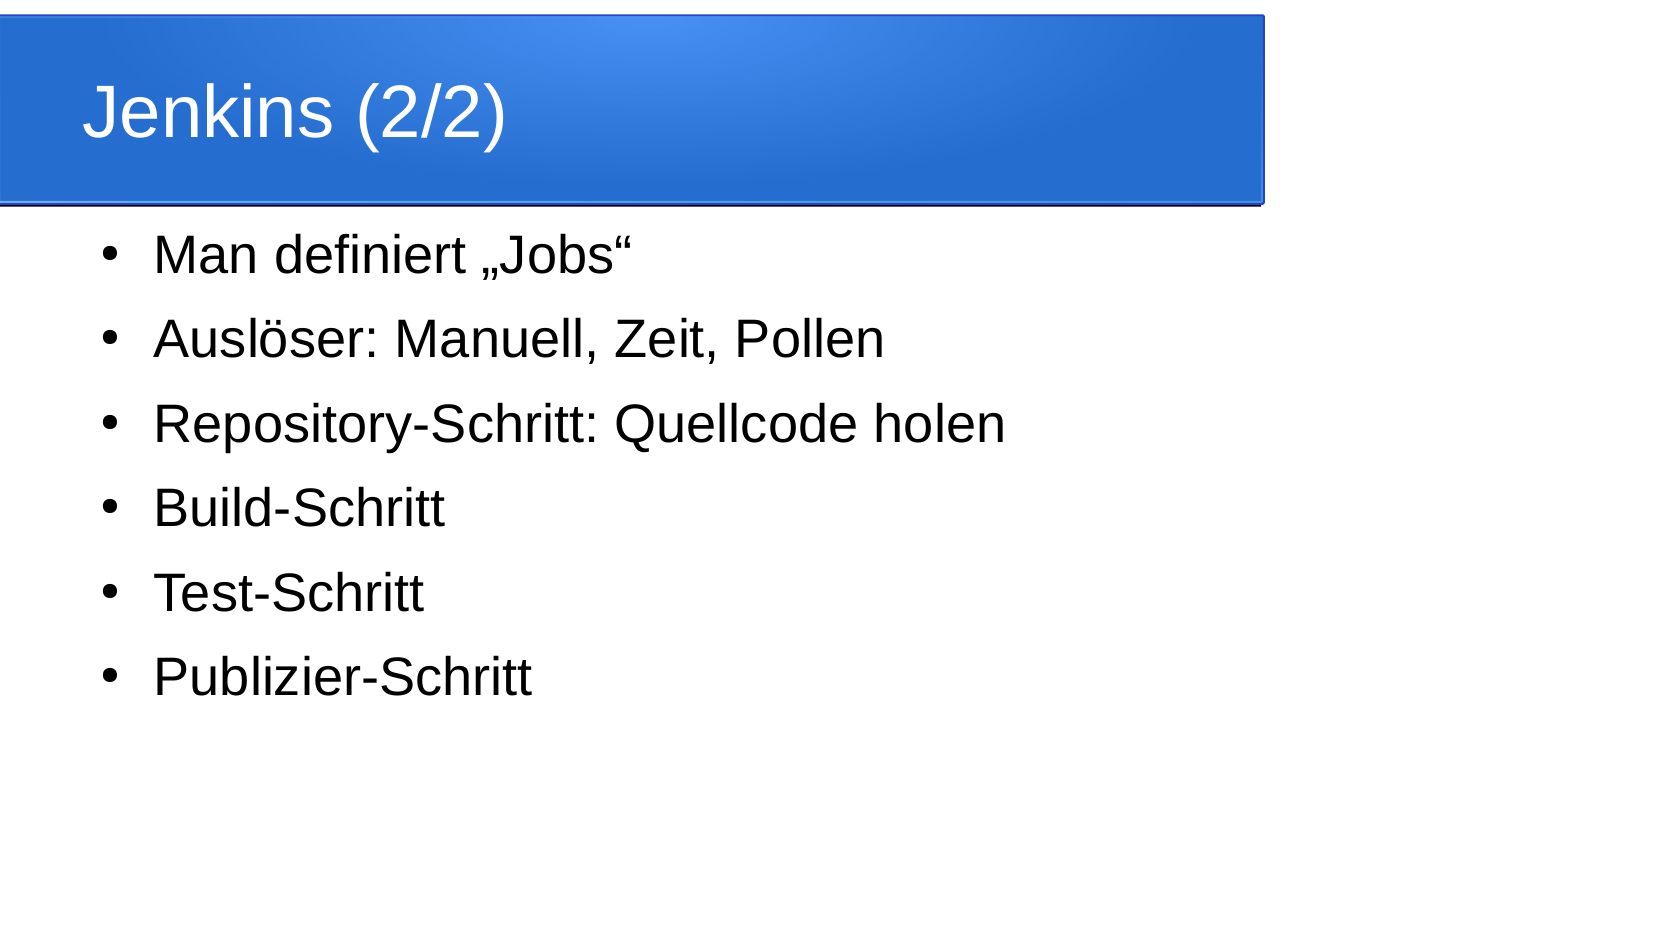

# Jenkins (2/2)
Man definiert „Jobs“
Auslöser: Manuell, Zeit, Pollen
Repository-Schritt: Quellcode holen
Build-Schritt
Test-Schritt
Publizier-Schritt